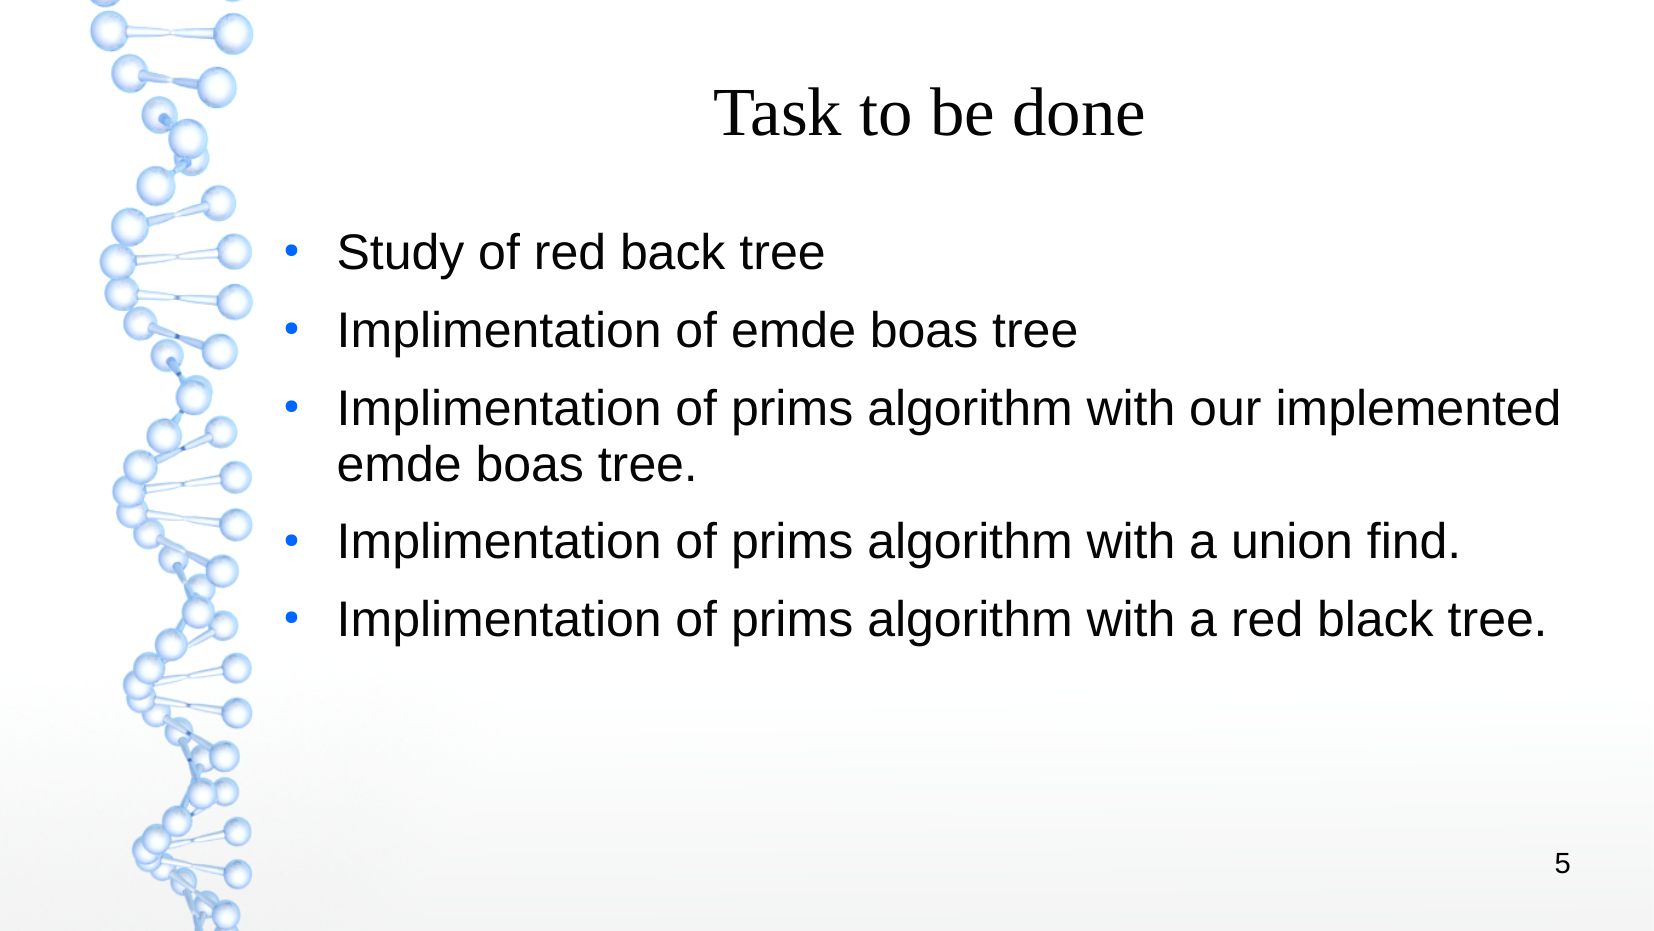

# Task to be done
Study of red back tree
Implimentation of emde boas tree
Implimentation of prims algorithm with our implemented emde boas tree.
Implimentation of prims algorithm with a union find.
Implimentation of prims algorithm with a red black tree.
5